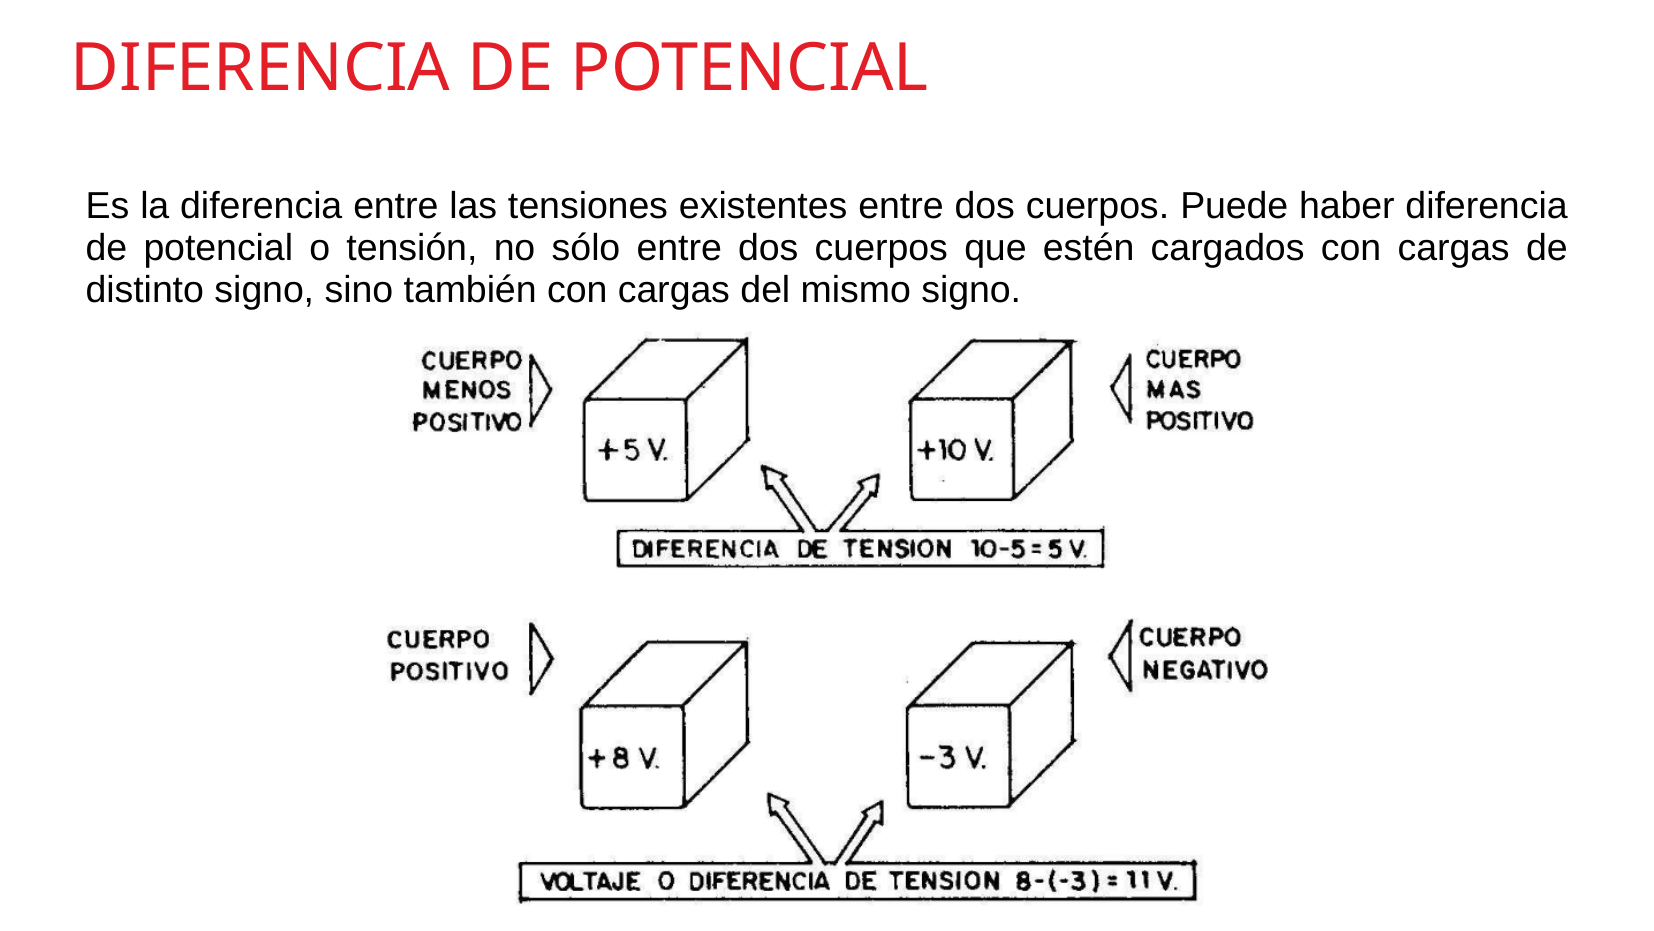

# DIFERENCIA DE POTENCIAL
Es la diferencia entre las tensiones existentes entre dos cuerpos. Puede haber diferencia de potencial o tensión, no sólo entre dos cuerpos que estén cargados con cargas de distinto signo, sino también con cargas del mismo signo.